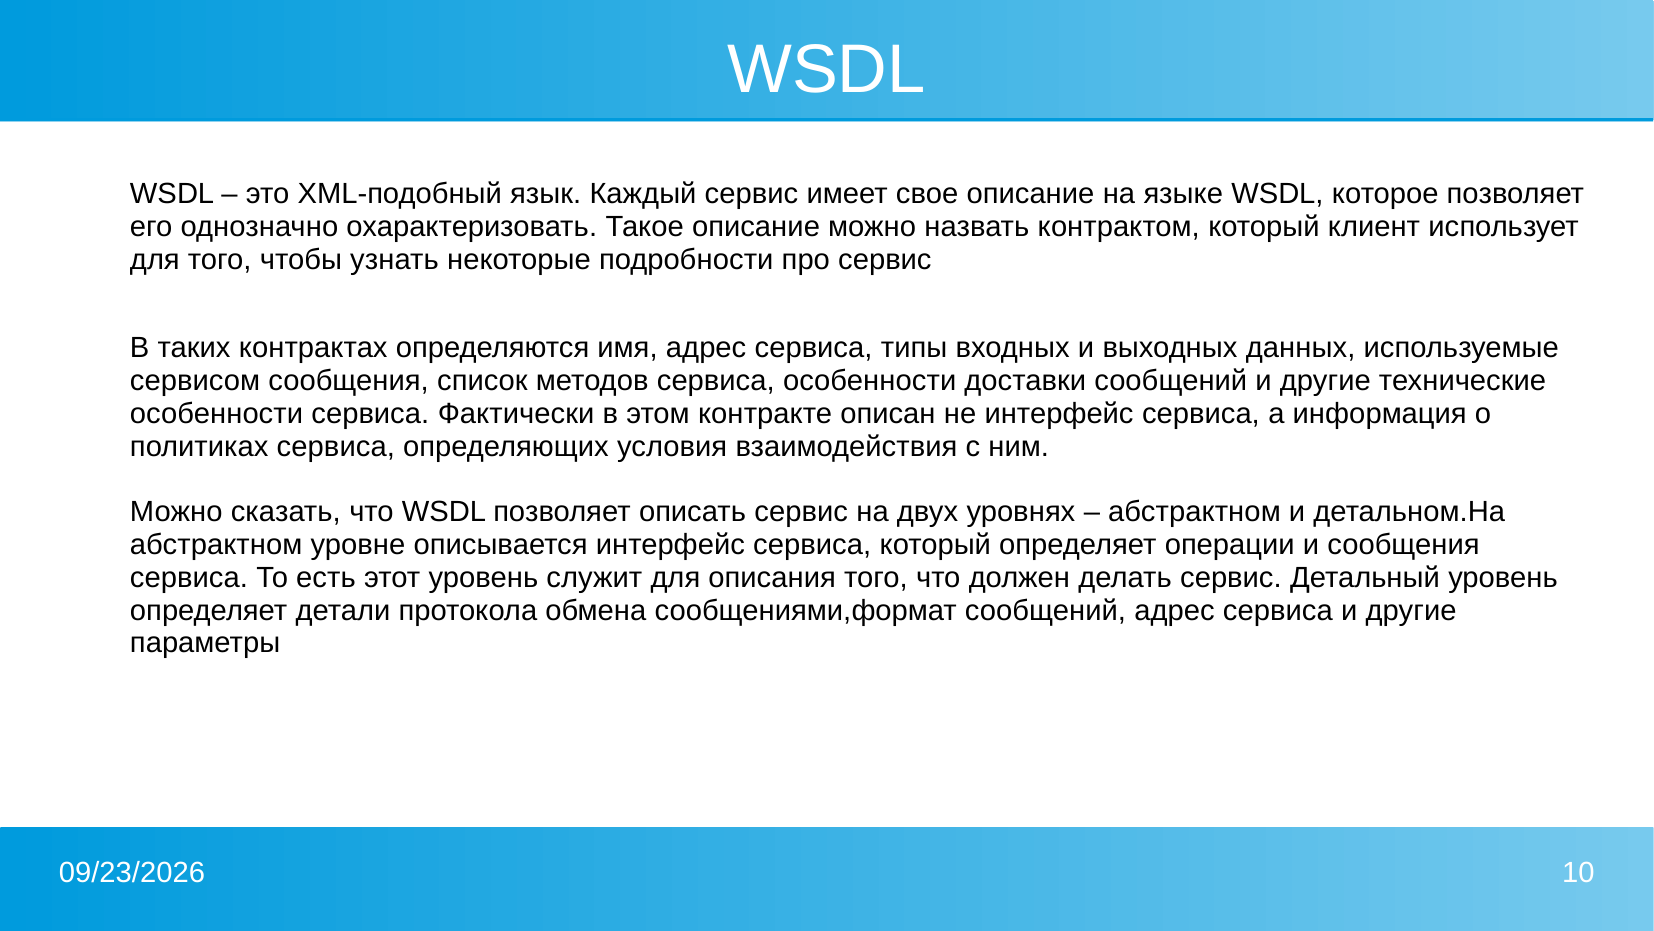

# WSDL
WSDL – это XML-подобный язык. Каждый сервис имеет свое описание на языке WSDL, которое позволяет его однозначно охарактеризовать. Такое описание можно назвать контрактом, который клиент использует для того, чтобы узнать некоторые подробности про сервис
В таких контрактах определяются имя, адрес сервиса, типы входных и выходных данных, используемые сервисом сообщения, список методов сервиса, особенности доставки сообщений и другие технические особенности сервиса. Фактически в этом контракте описан не интерфейс сервиса, а информация о политиках сервиса, определяющих условия взаимодействия с ним.
Можно сказать, что WSDL позволяет описать сервис на двух уровнях – абстрактном и детальном.На абстрактном уровне описывается интерфейс сервиса, который определяет операции и сообщения сервиса. То есть этот уровень служит для описания того, что должен делать сервис. Детальный уровень определяет детали протокола обмена сообщениями,формат сообщений, адрес сервиса и другие параметры
10